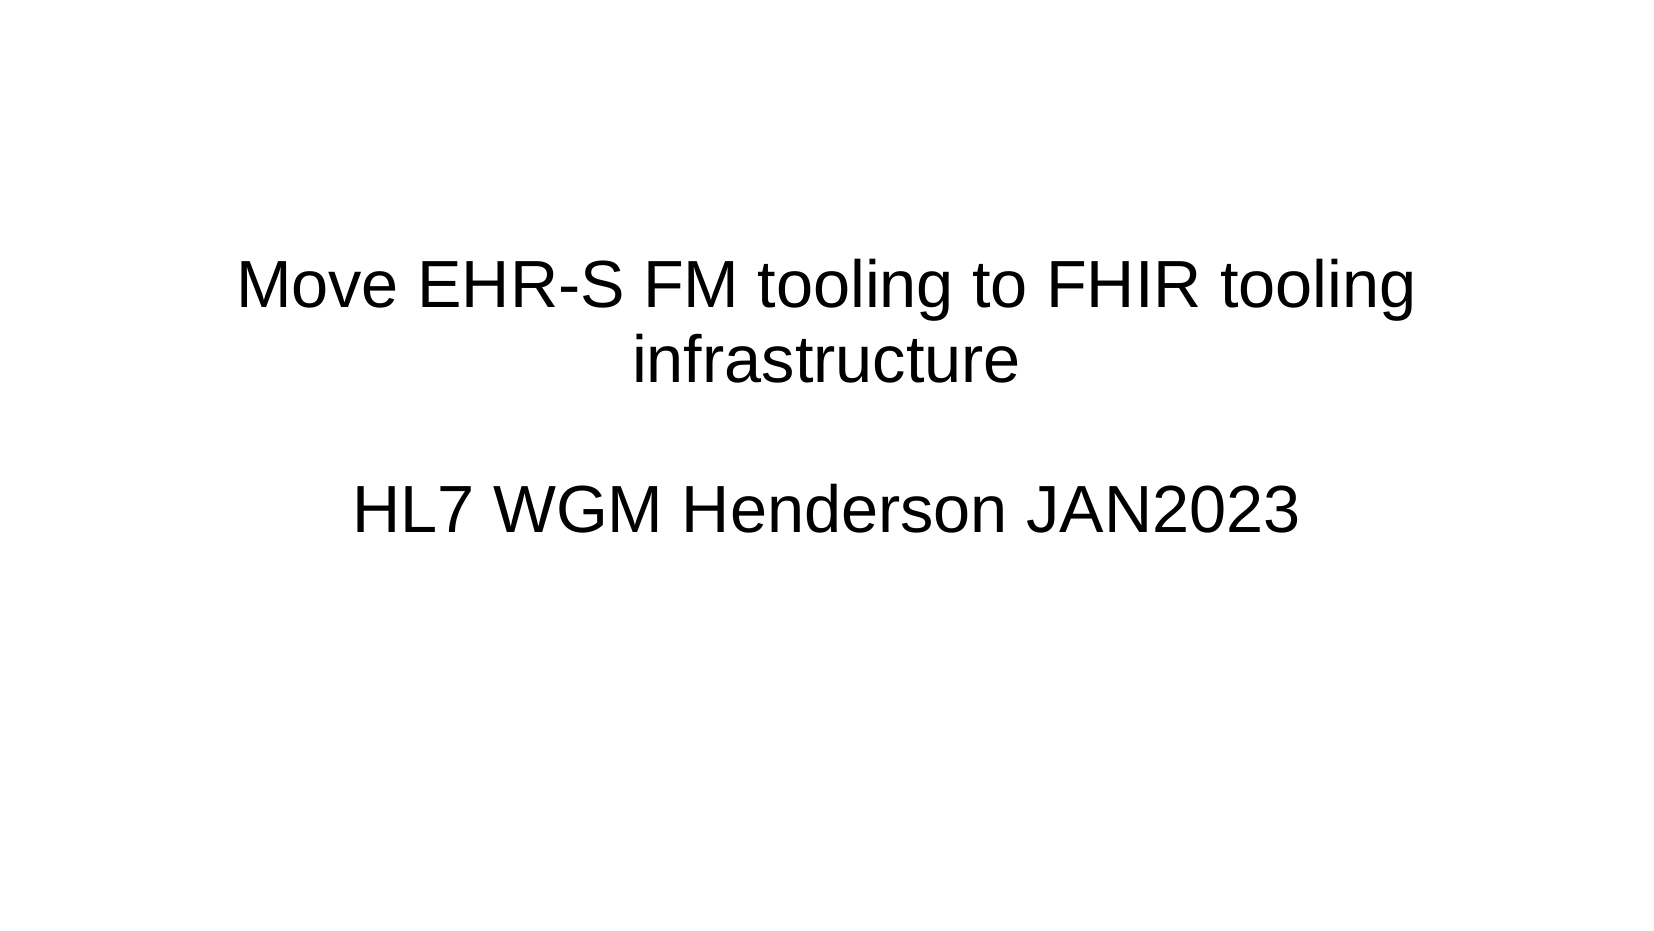

# Move EHR-S FM tooling to FHIR tooling infrastructure
HL7 WGM Henderson JAN2023